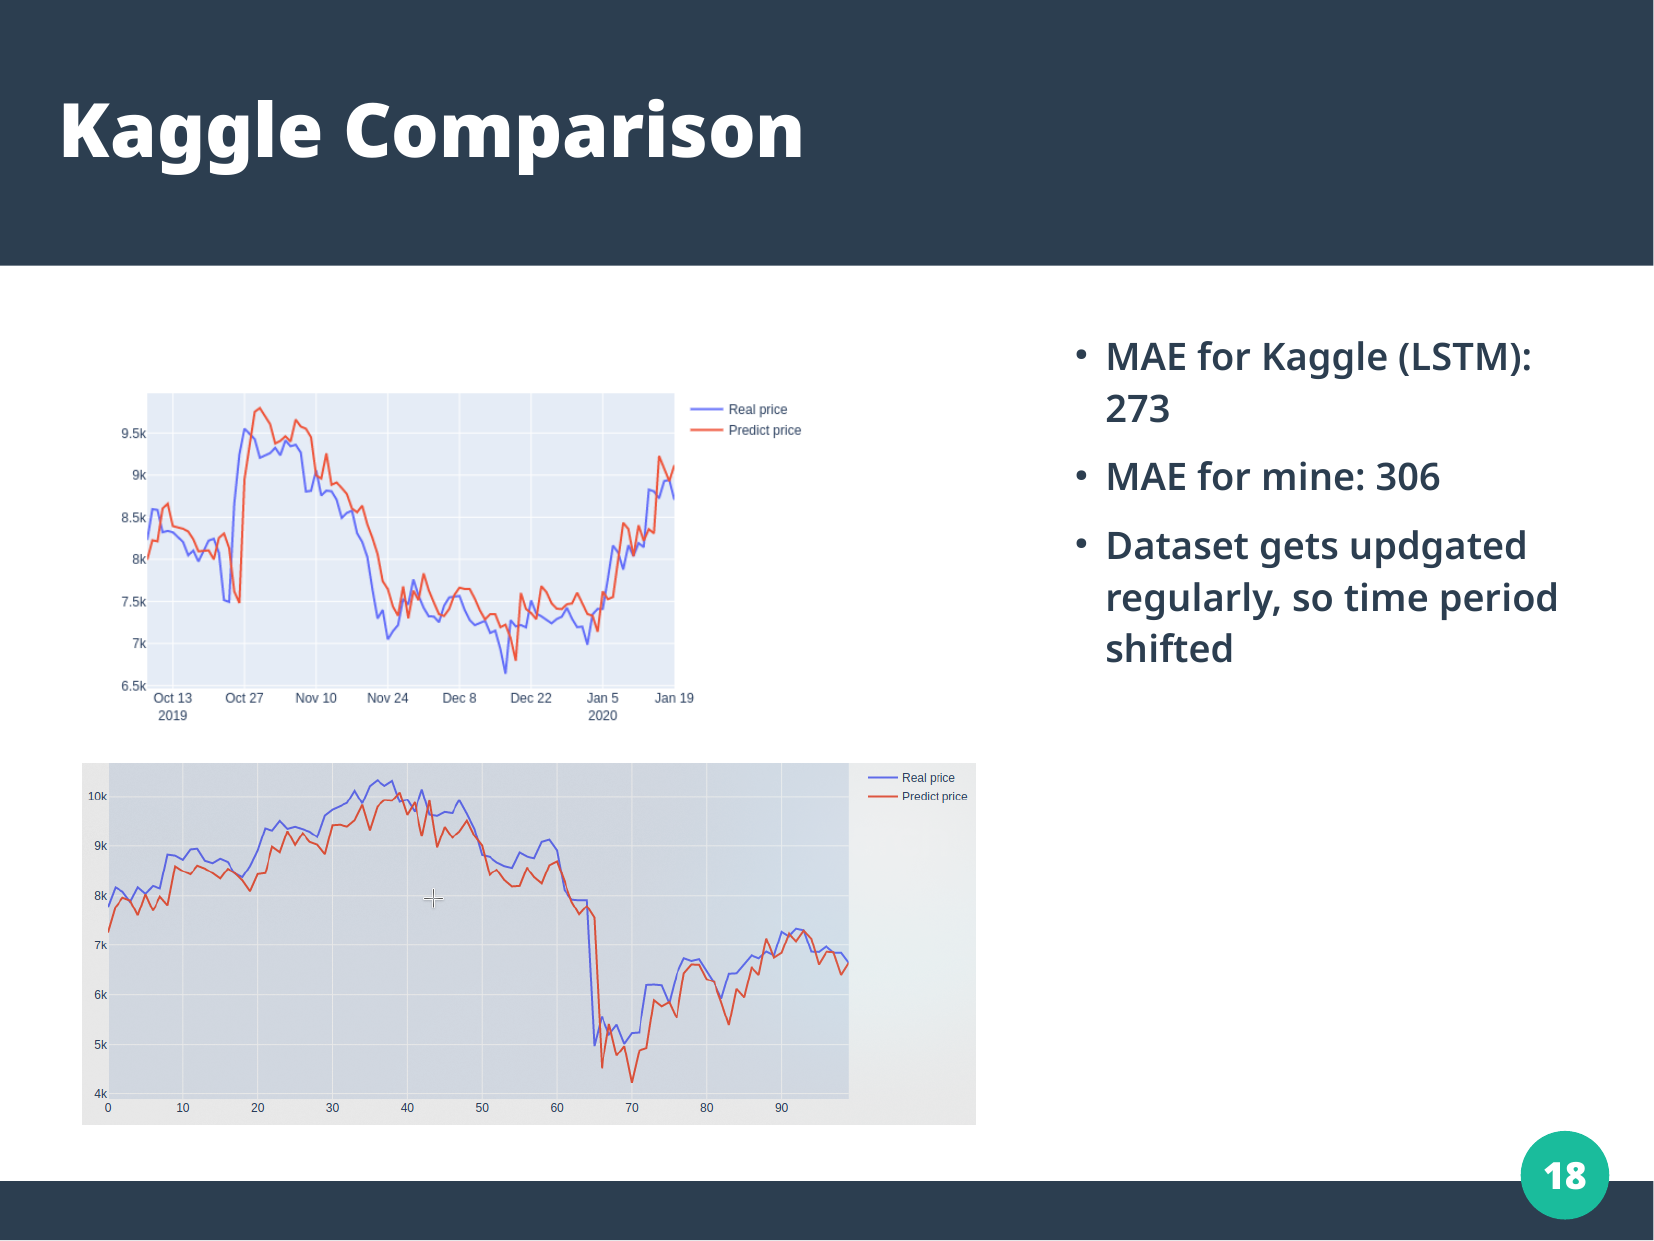

# Kaggle Comparison
MAE for Kaggle (LSTM): 273
MAE for mine: 306
Dataset gets updgated regularly, so time period shifted
18